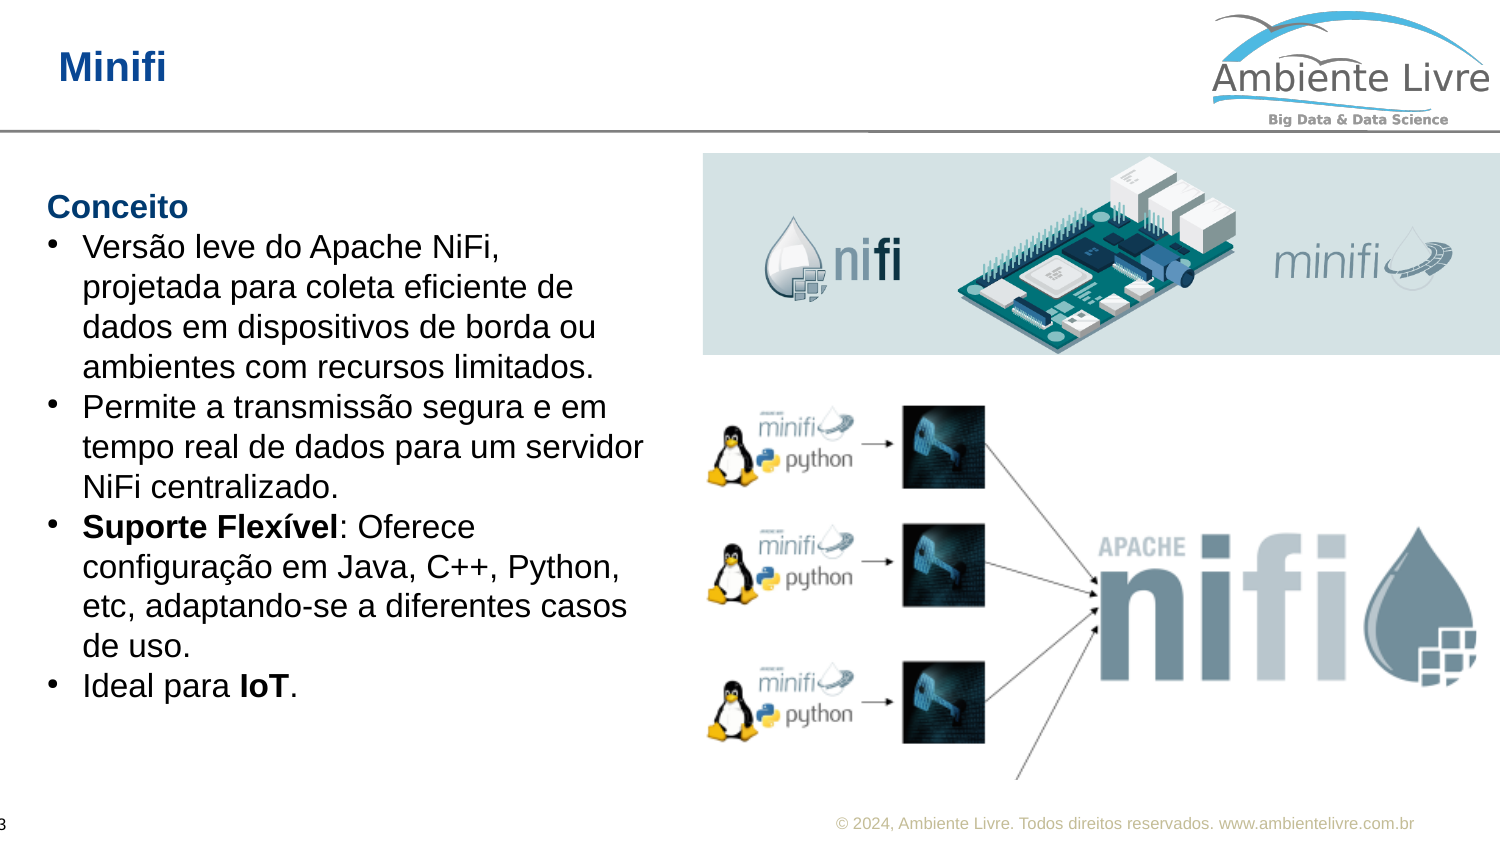

# Minifi
Conceito
Versão leve do Apache NiFi, projetada para coleta eficiente de dados em dispositivos de borda ou ambientes com recursos limitados.
Permite a transmissão segura e em tempo real de dados para um servidor NiFi centralizado.
Suporte Flexível: Oferece configuração em Java, C++, Python, etc, adaptando-se a diferentes casos de uso.
Ideal para IoT.